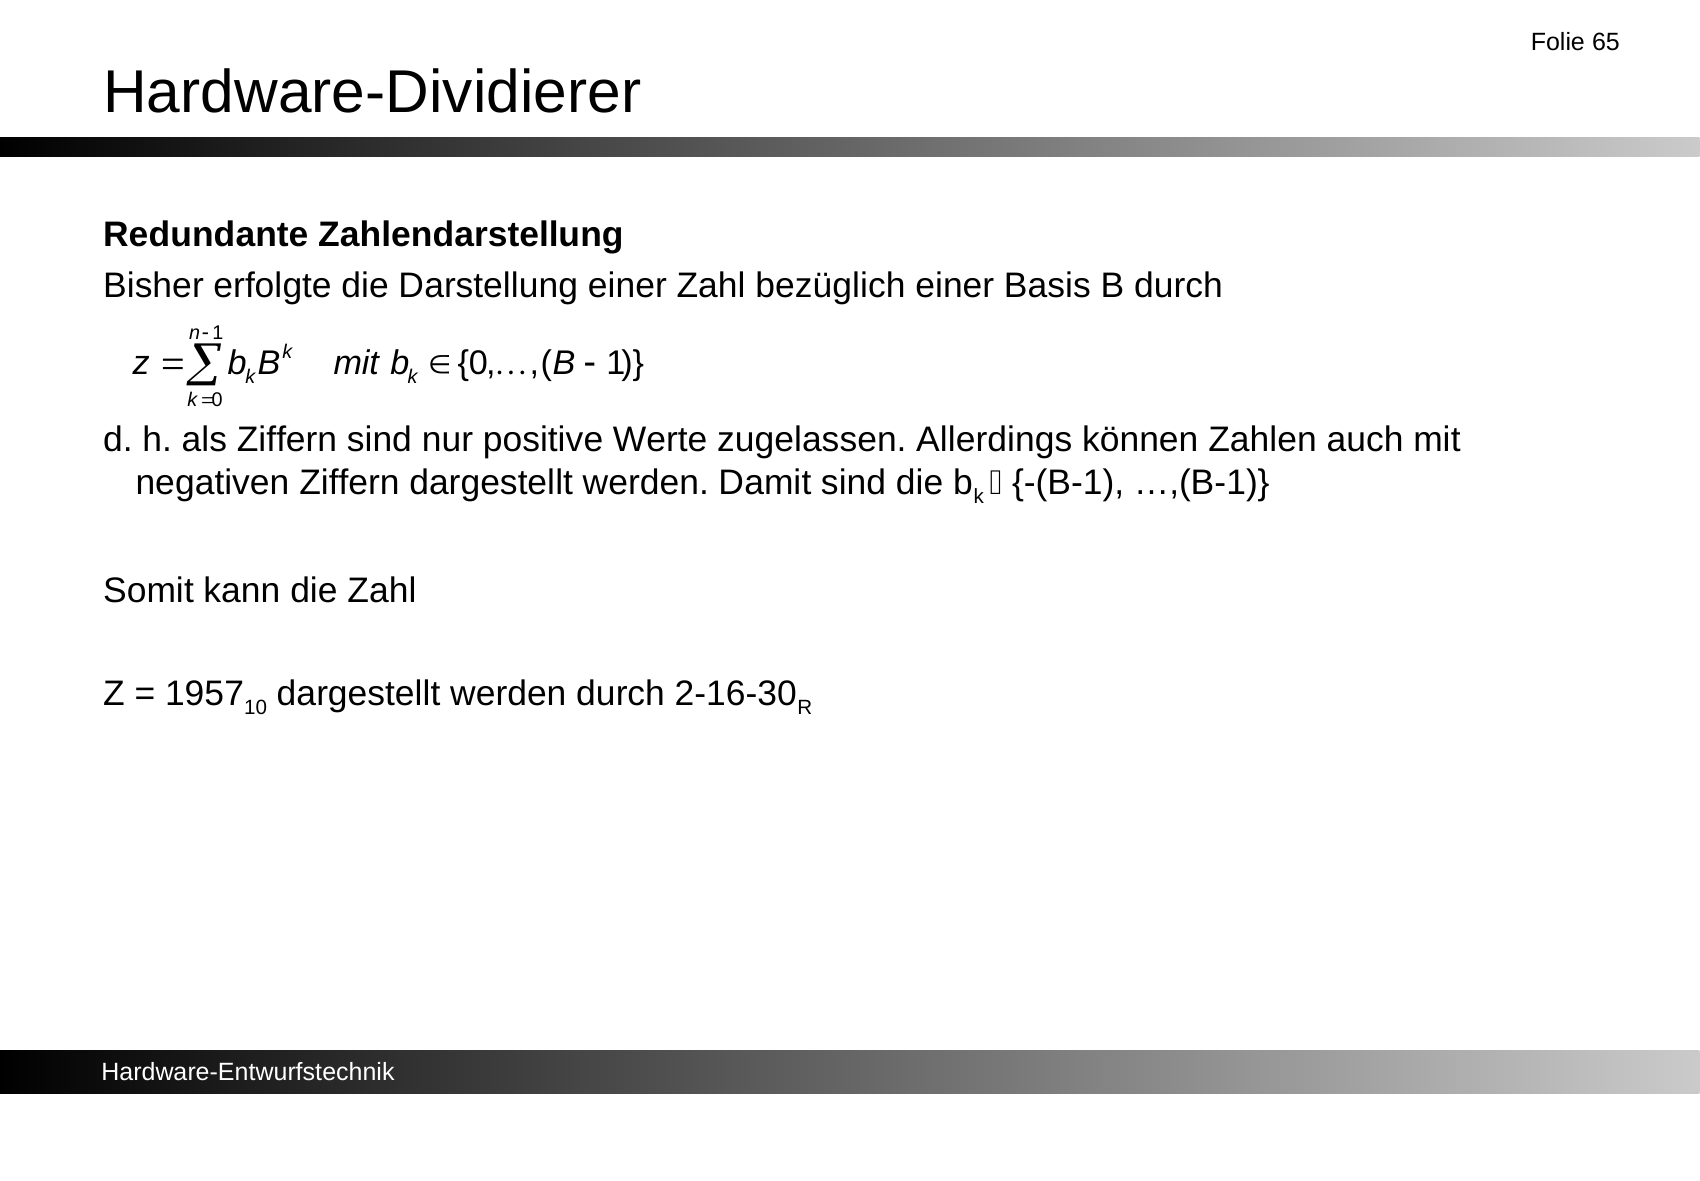

# Hardware-Dividierer
Redundante Zahlendarstellung
Bisher erfolgte die Darstellung einer Zahl bezüglich einer Basis B durch
d. h. als Ziffern sind nur positive Werte zugelassen. Allerdings können Zahlen auch mit negativen Ziffern dargestellt werden. Damit sind die bk  {-(B-1), …,(B-1)}
Somit kann die Zahl
Z = 195710 dargestellt werden durch 2-16-30R